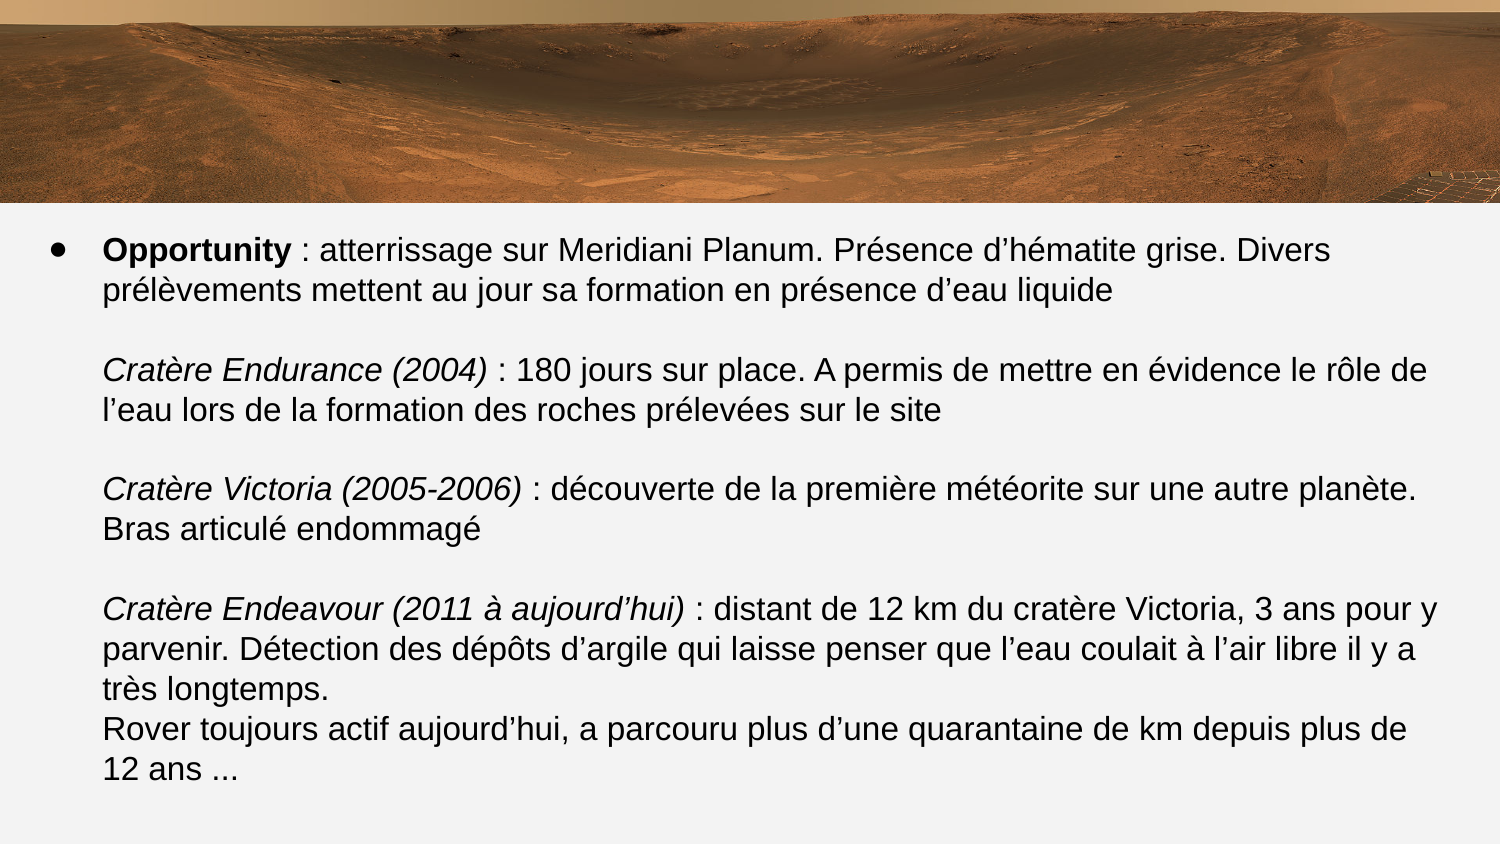

Opportunity : atterrissage sur Meridiani Planum. Présence d’hématite grise. Divers prélèvements mettent au jour sa formation en présence d’eau liquide
Cratère Endurance (2004) : 180 jours sur place. A permis de mettre en évidence le rôle de l’eau lors de la formation des roches prélevées sur le site
Cratère Victoria (2005-2006) : découverte de la première météorite sur une autre planète. Bras articulé endommagé
Cratère Endeavour (2011 à aujourd’hui) : distant de 12 km du cratère Victoria, 3 ans pour y parvenir. Détection des dépôts d’argile qui laisse penser que l’eau coulait à l’air libre il y a très longtemps.
Rover toujours actif aujourd’hui, a parcouru plus d’une quarantaine de km depuis plus de
12 ans ...